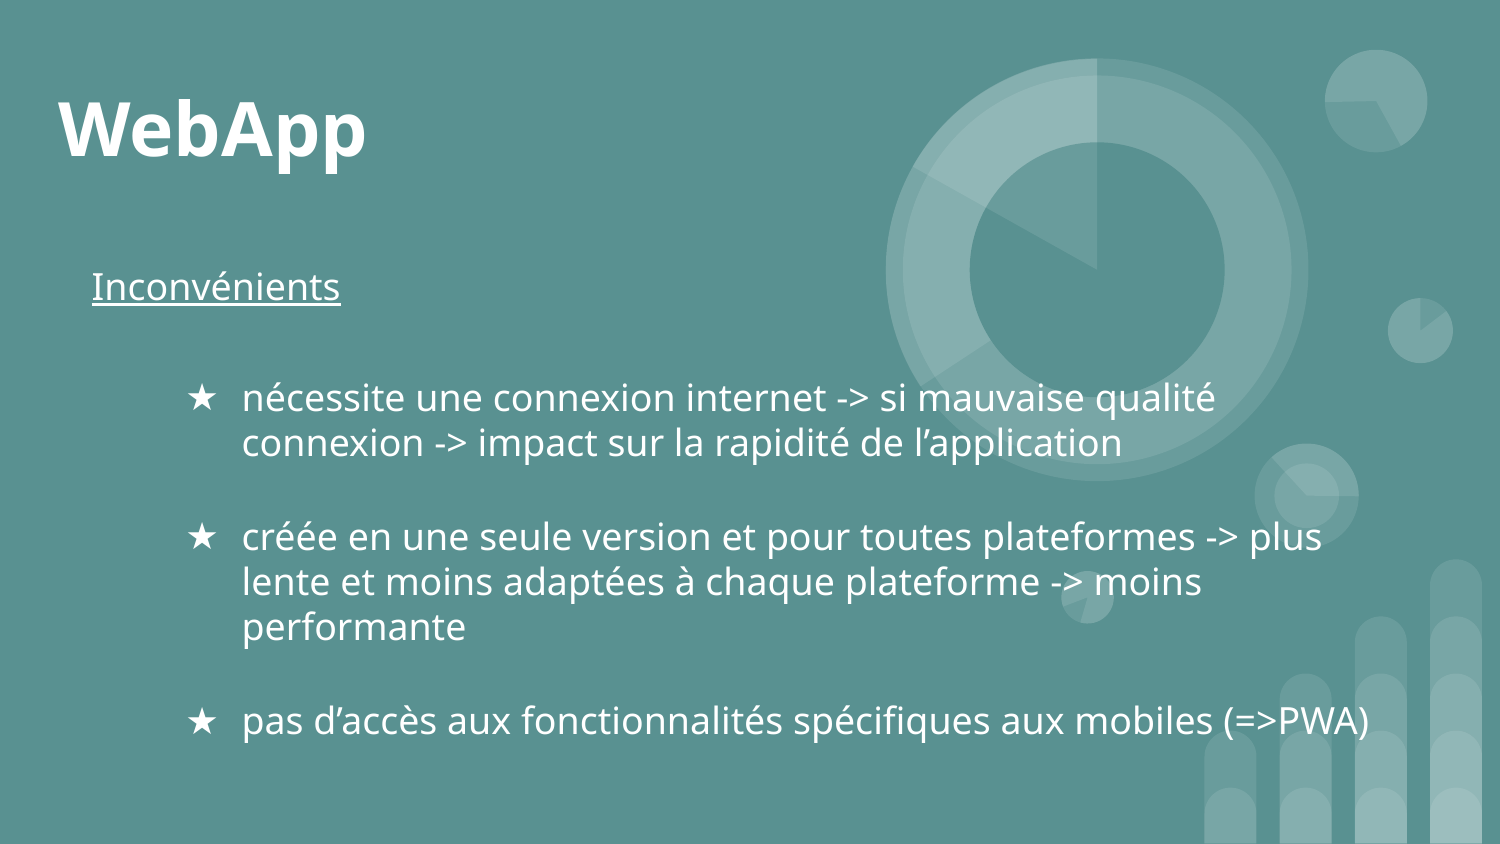

# WebApp
Inconvénients
nécessite une connexion internet -> si mauvaise qualité connexion -> impact sur la rapidité de l’application
créée en une seule version et pour toutes plateformes -> plus lente et moins adaptées à chaque plateforme -> moins performante
pas d’accès aux fonctionnalités spécifiques aux mobiles (=>PWA)